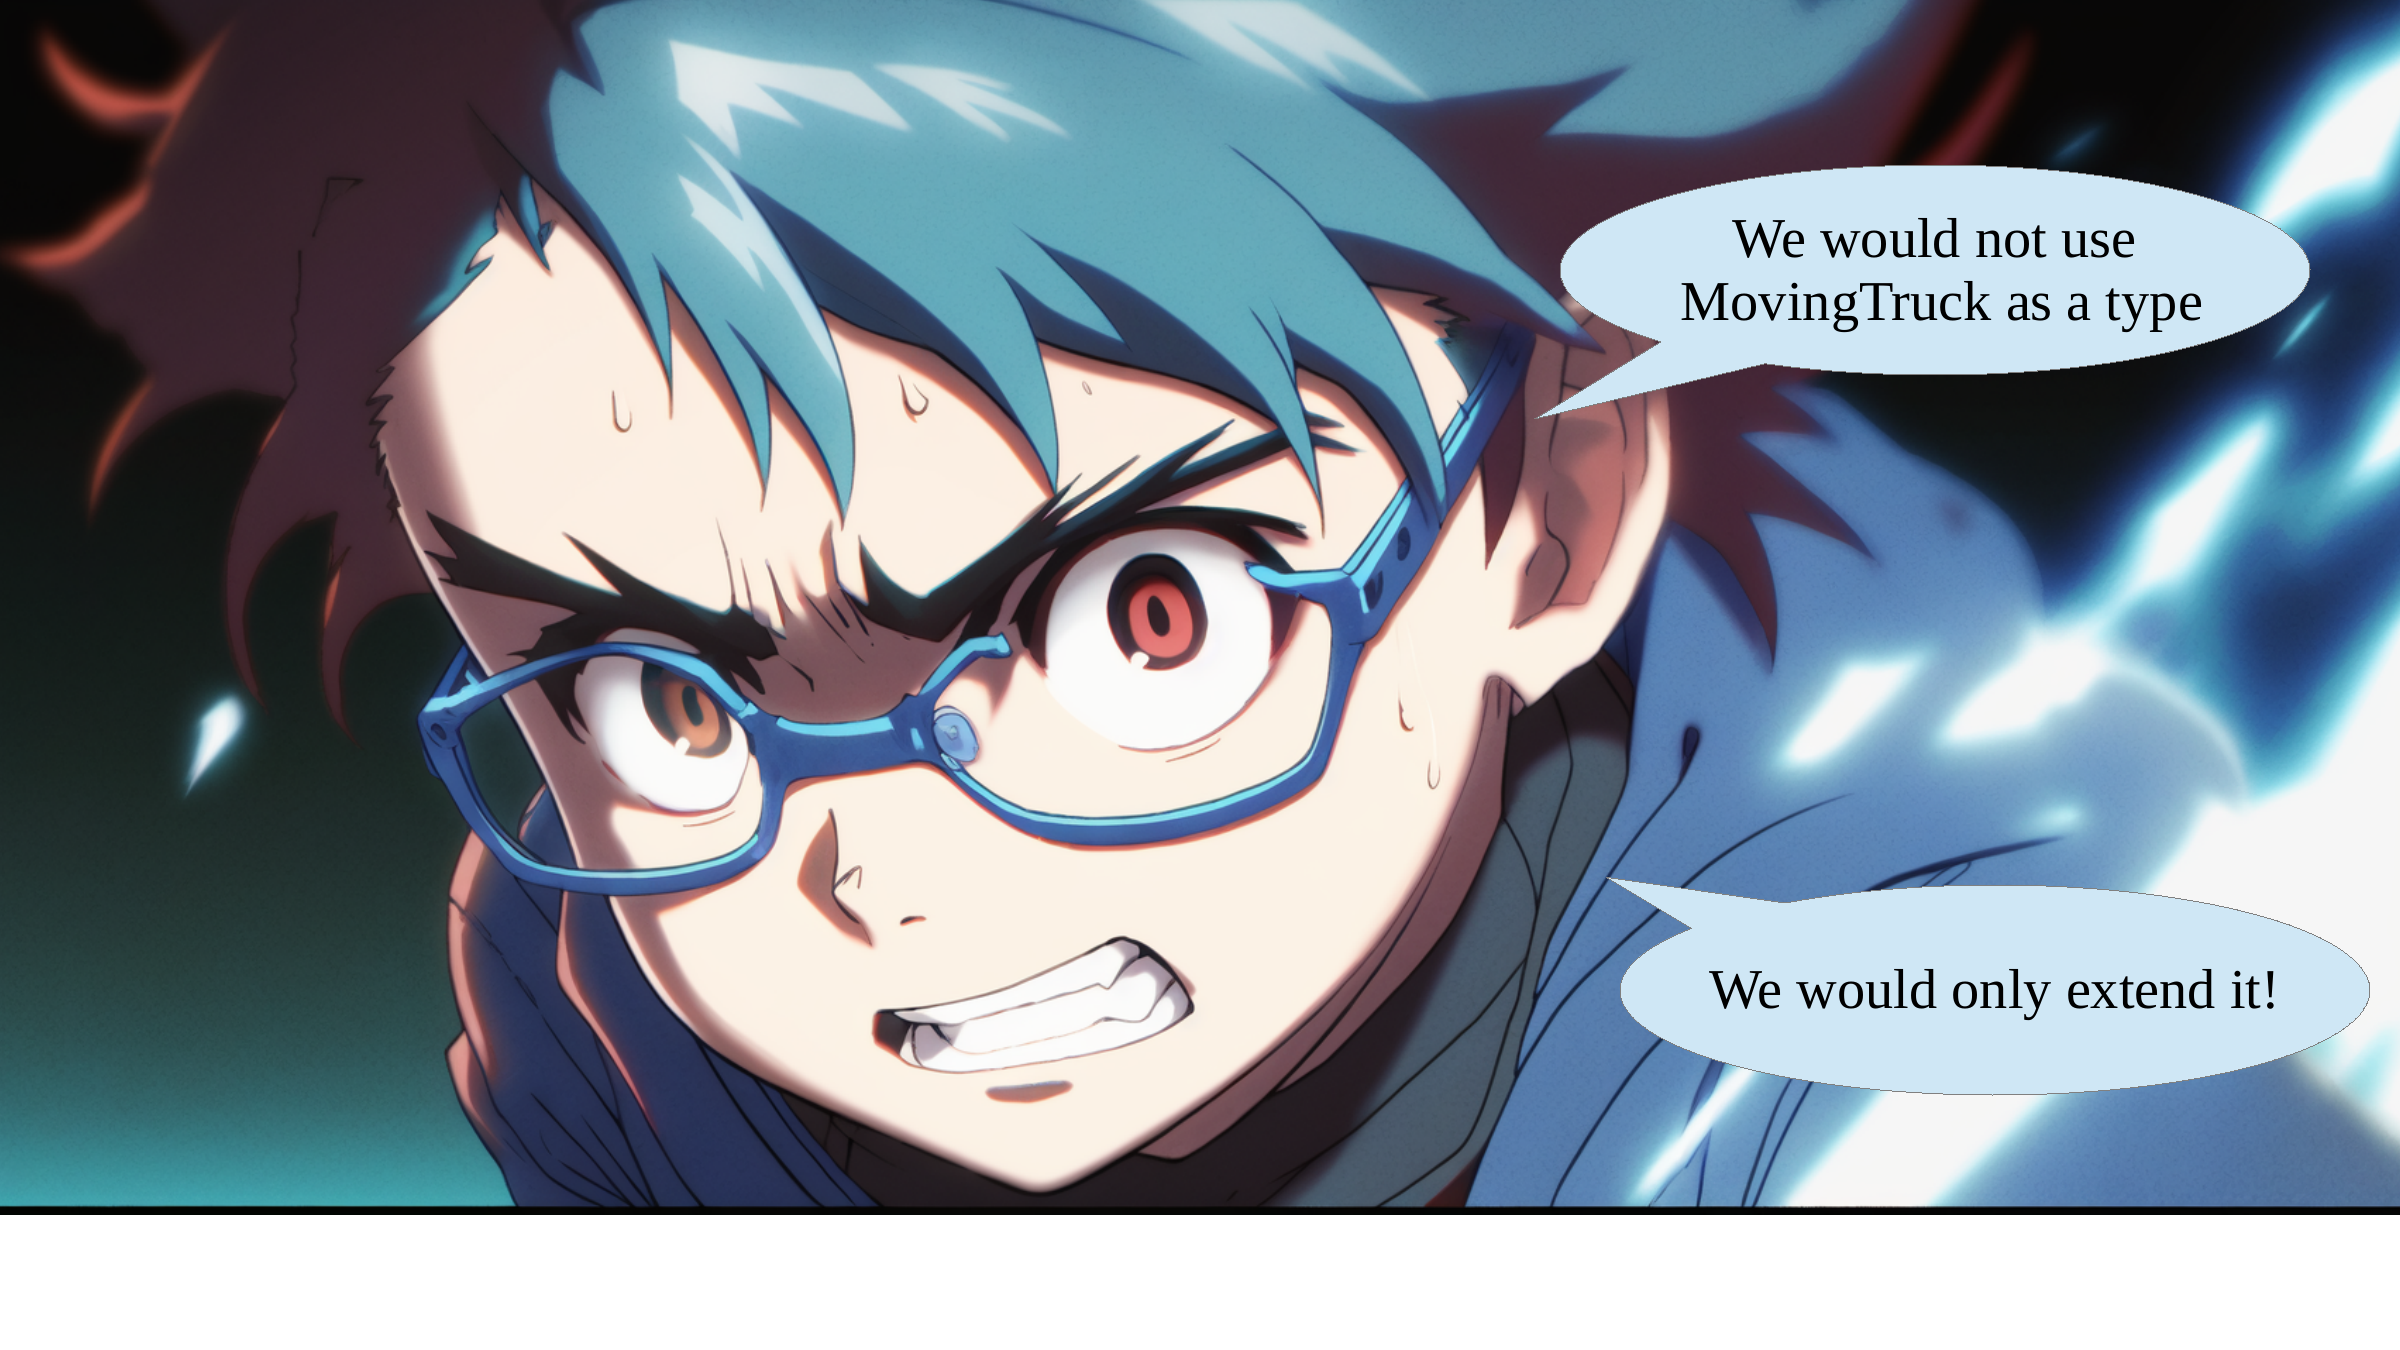

We would not use
 MovingTruck as a type
We would only extend it!